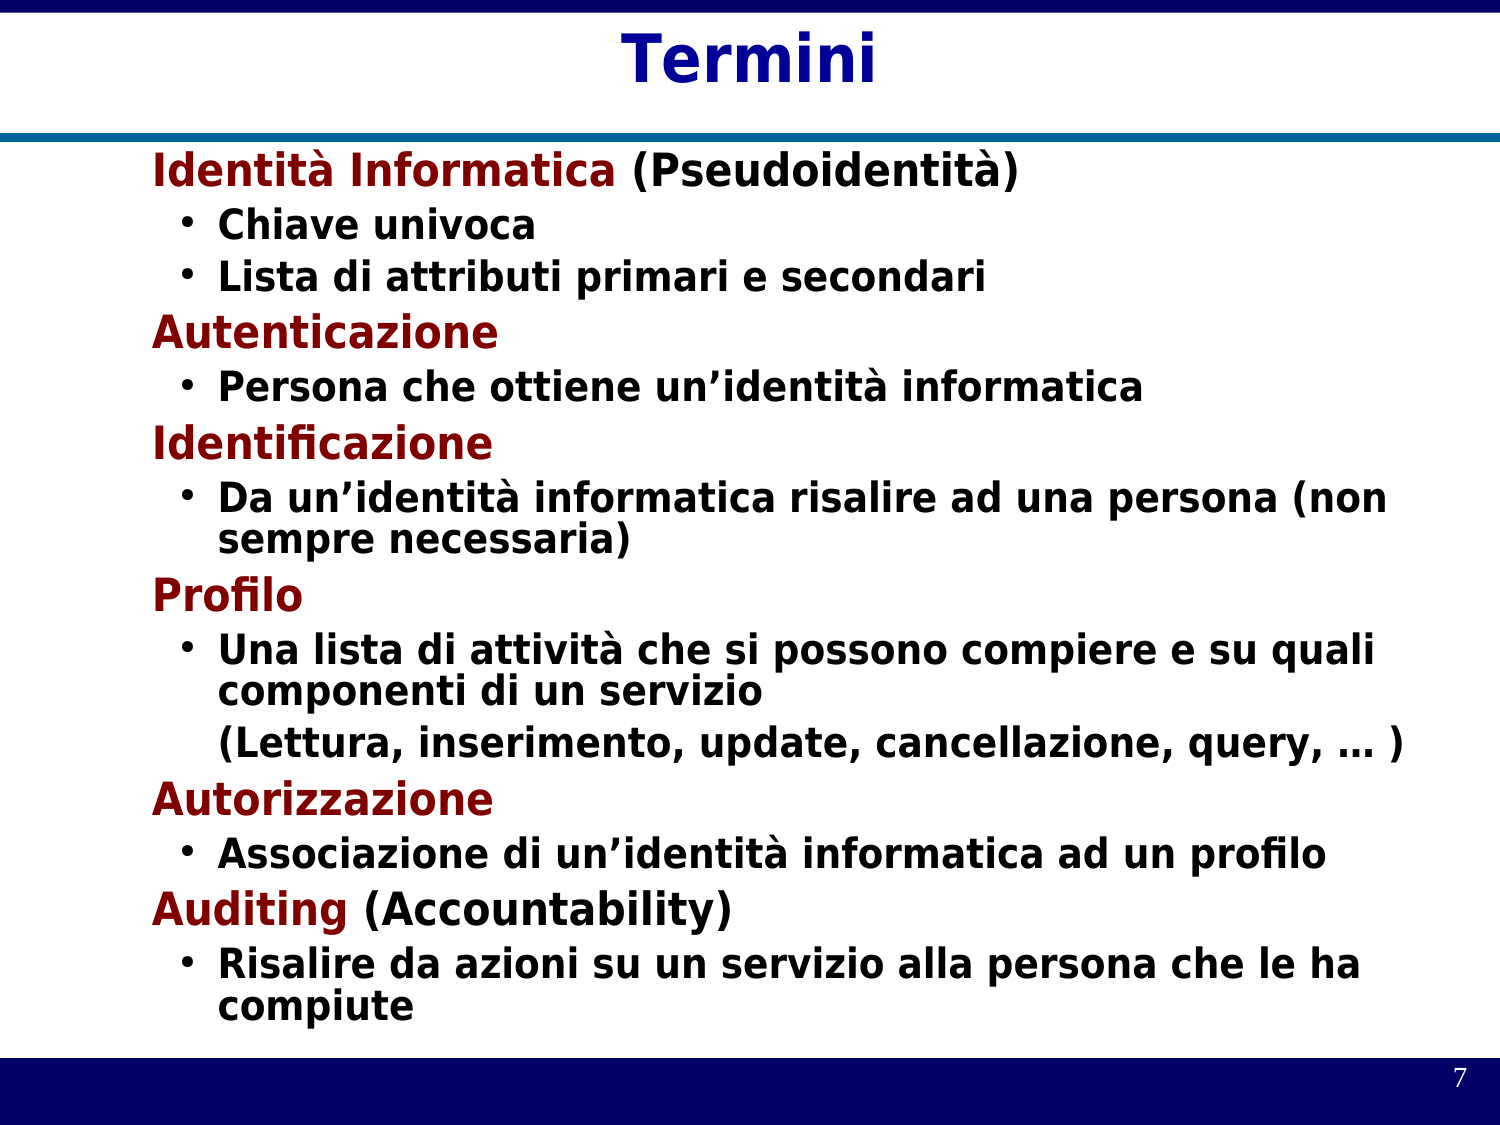

# Termini
Identità Informatica (Pseudoidentità)
Chiave univoca
Lista di attributi primari e secondari
Autenticazione
Persona che ottiene un’identità informatica
Identificazione
Da un’identità informatica risalire ad una persona (non sempre necessaria)
Profilo
Una lista di attività che si possono compiere e su quali componenti di un servizio
(Lettura, inserimento, update, cancellazione, query, … )
Autorizzazione
Associazione di un’identità informatica ad un profilo
Auditing (Accountability)
Risalire da azioni su un servizio alla persona che le ha compiute